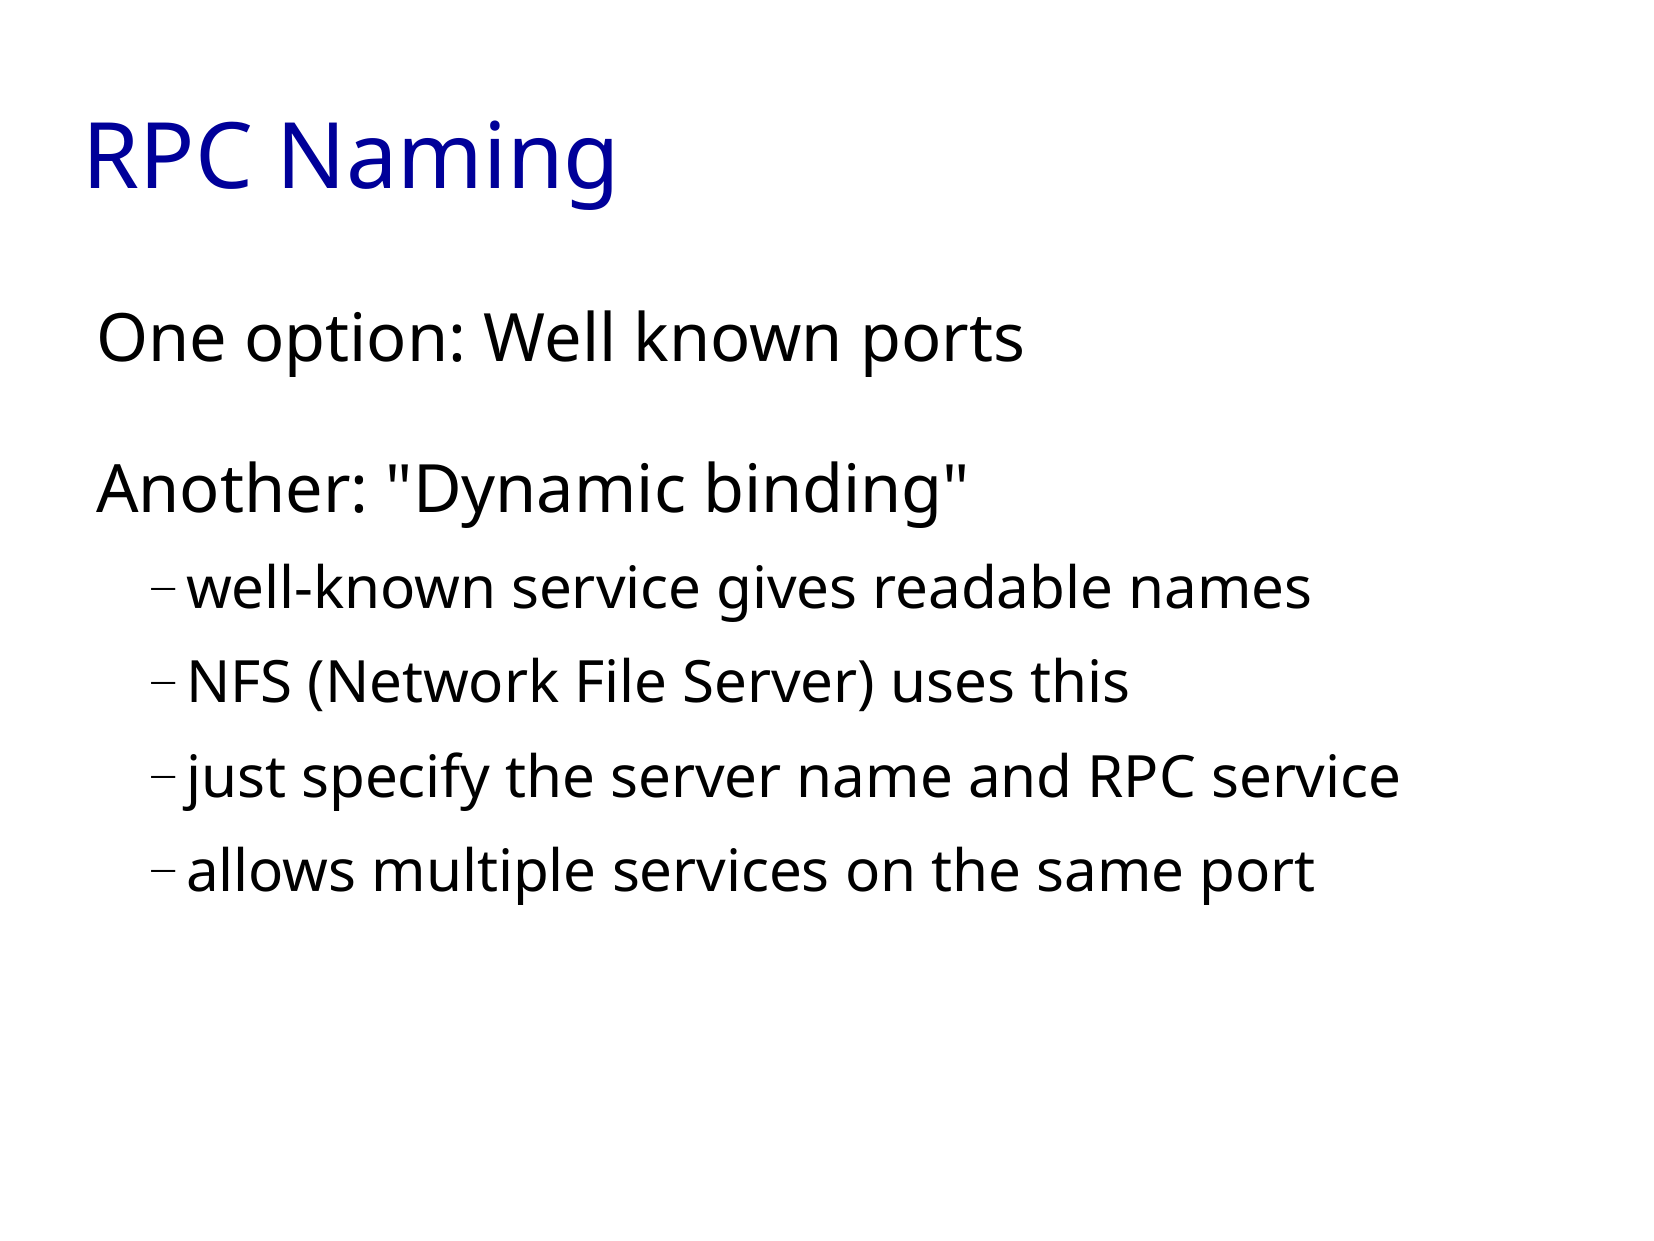

# RPC Naming
One option: Well known ports
Another: "Dynamic binding"
well-known service gives readable names
NFS (Network File Server) uses this
just specify the server name and RPC service
allows multiple services on the same port